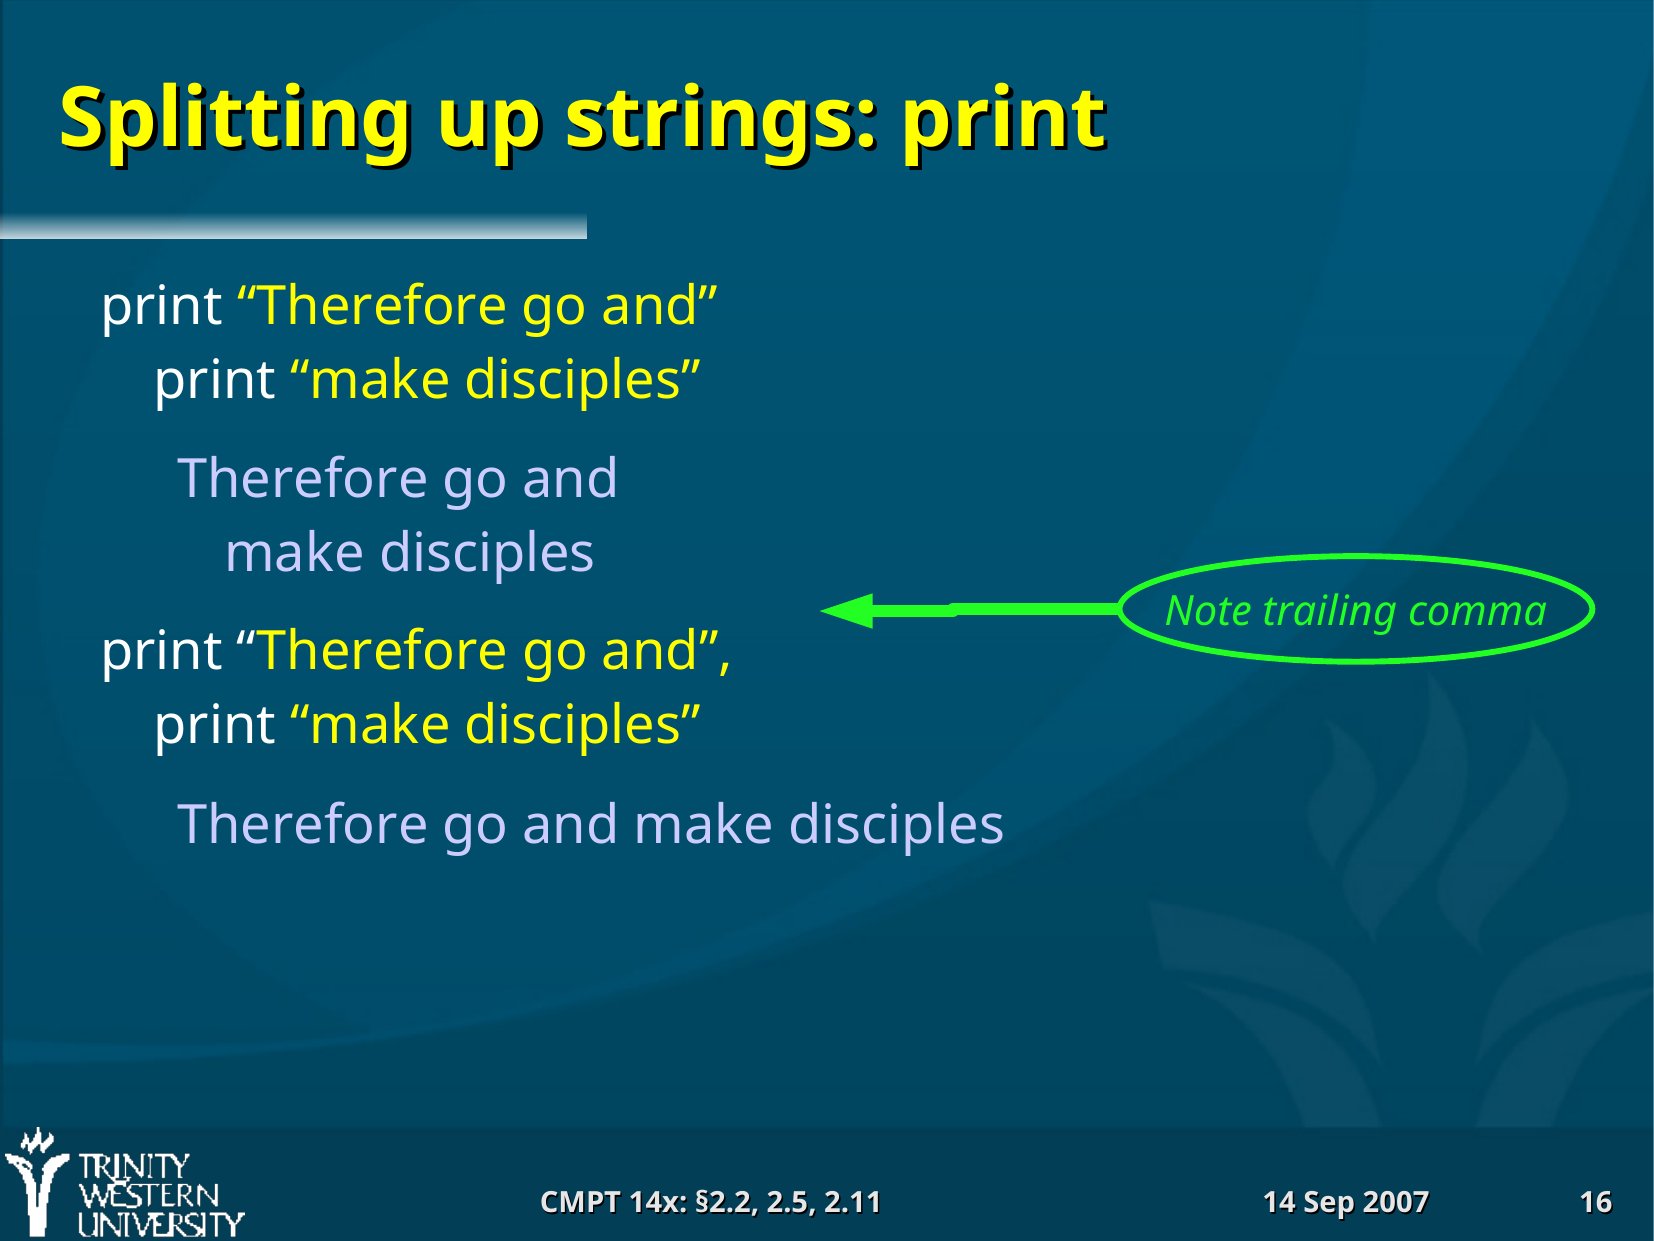

# Splitting up strings: print
print “Therefore go and”
print “make disciples”
Therefore go and
make disciples
print “Therefore go and”,
print “make disciples”
Therefore go and make disciples
Note trailing comma
CMPT 14x: §2.2, 2.5, 2.11
14 Sep 2007
16